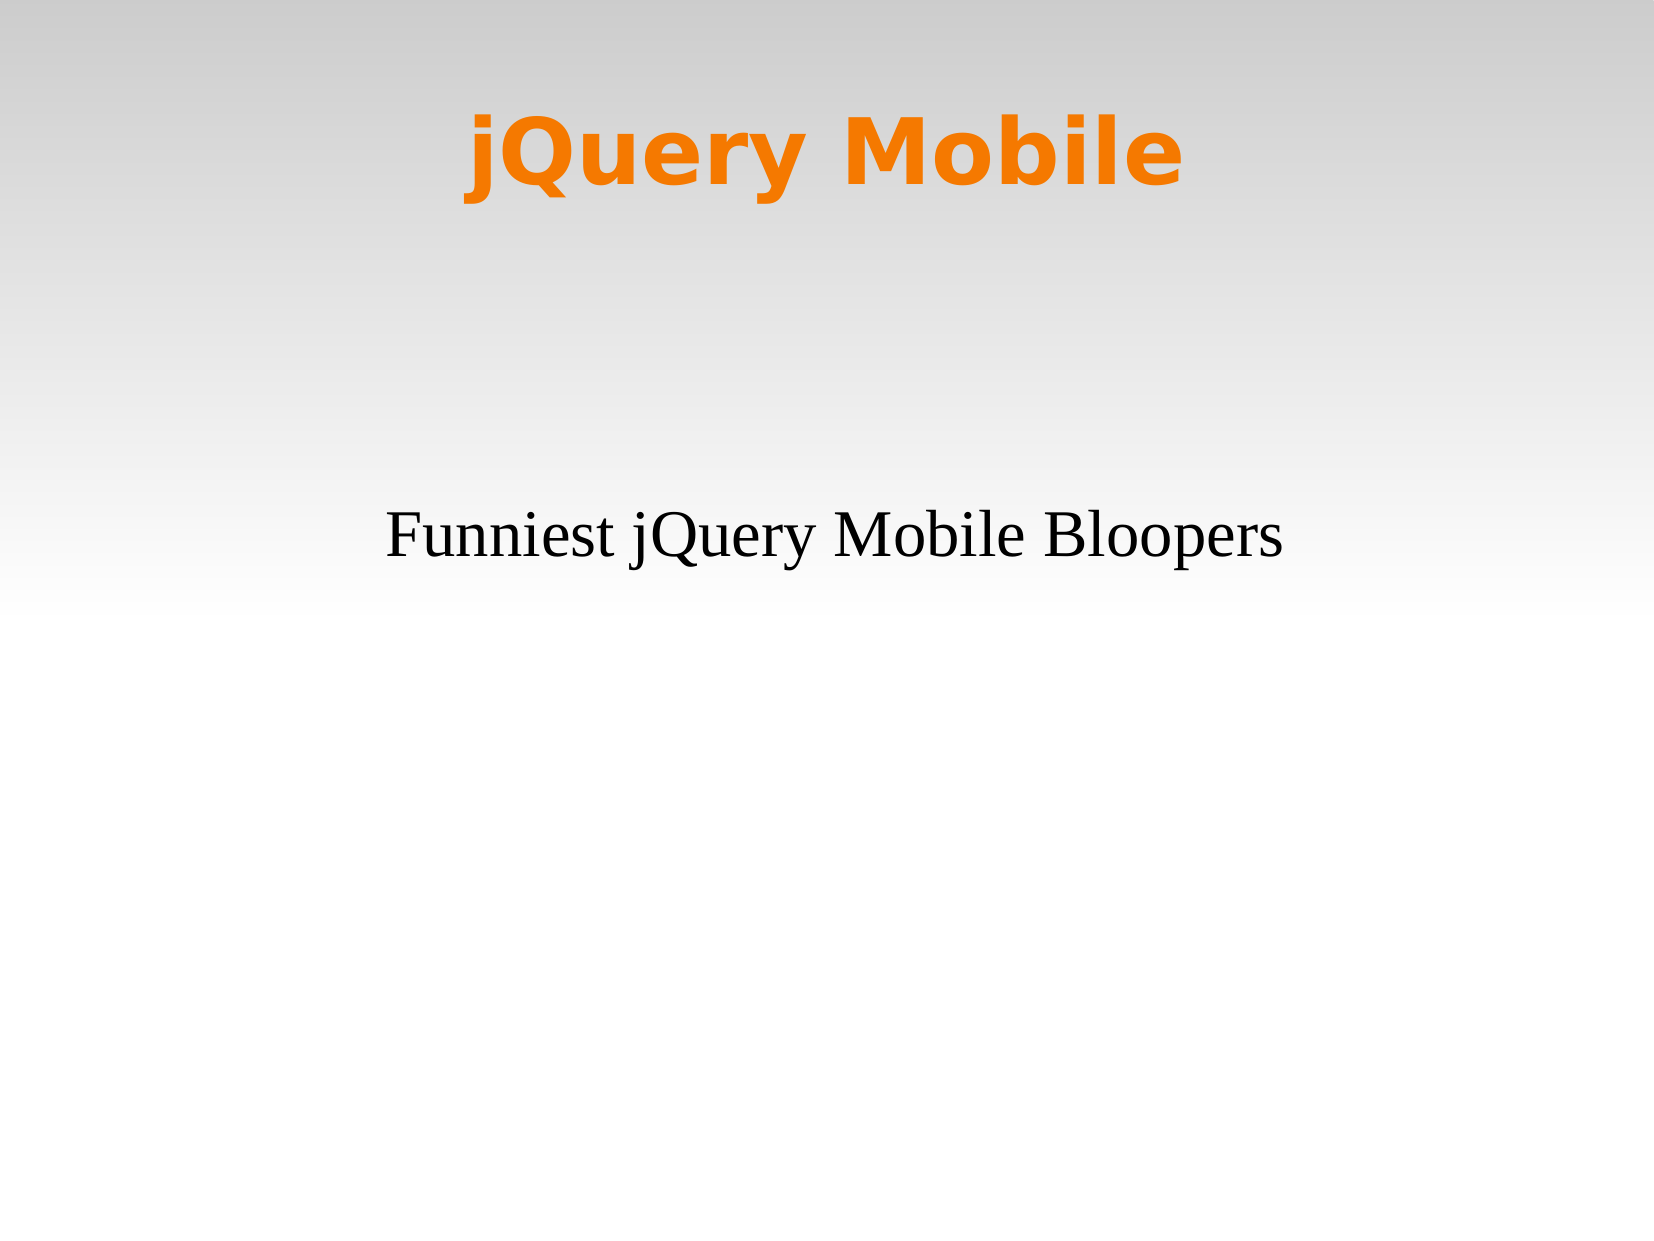

# jQuery Mobile
Funniest jQuery Mobile Bloopers